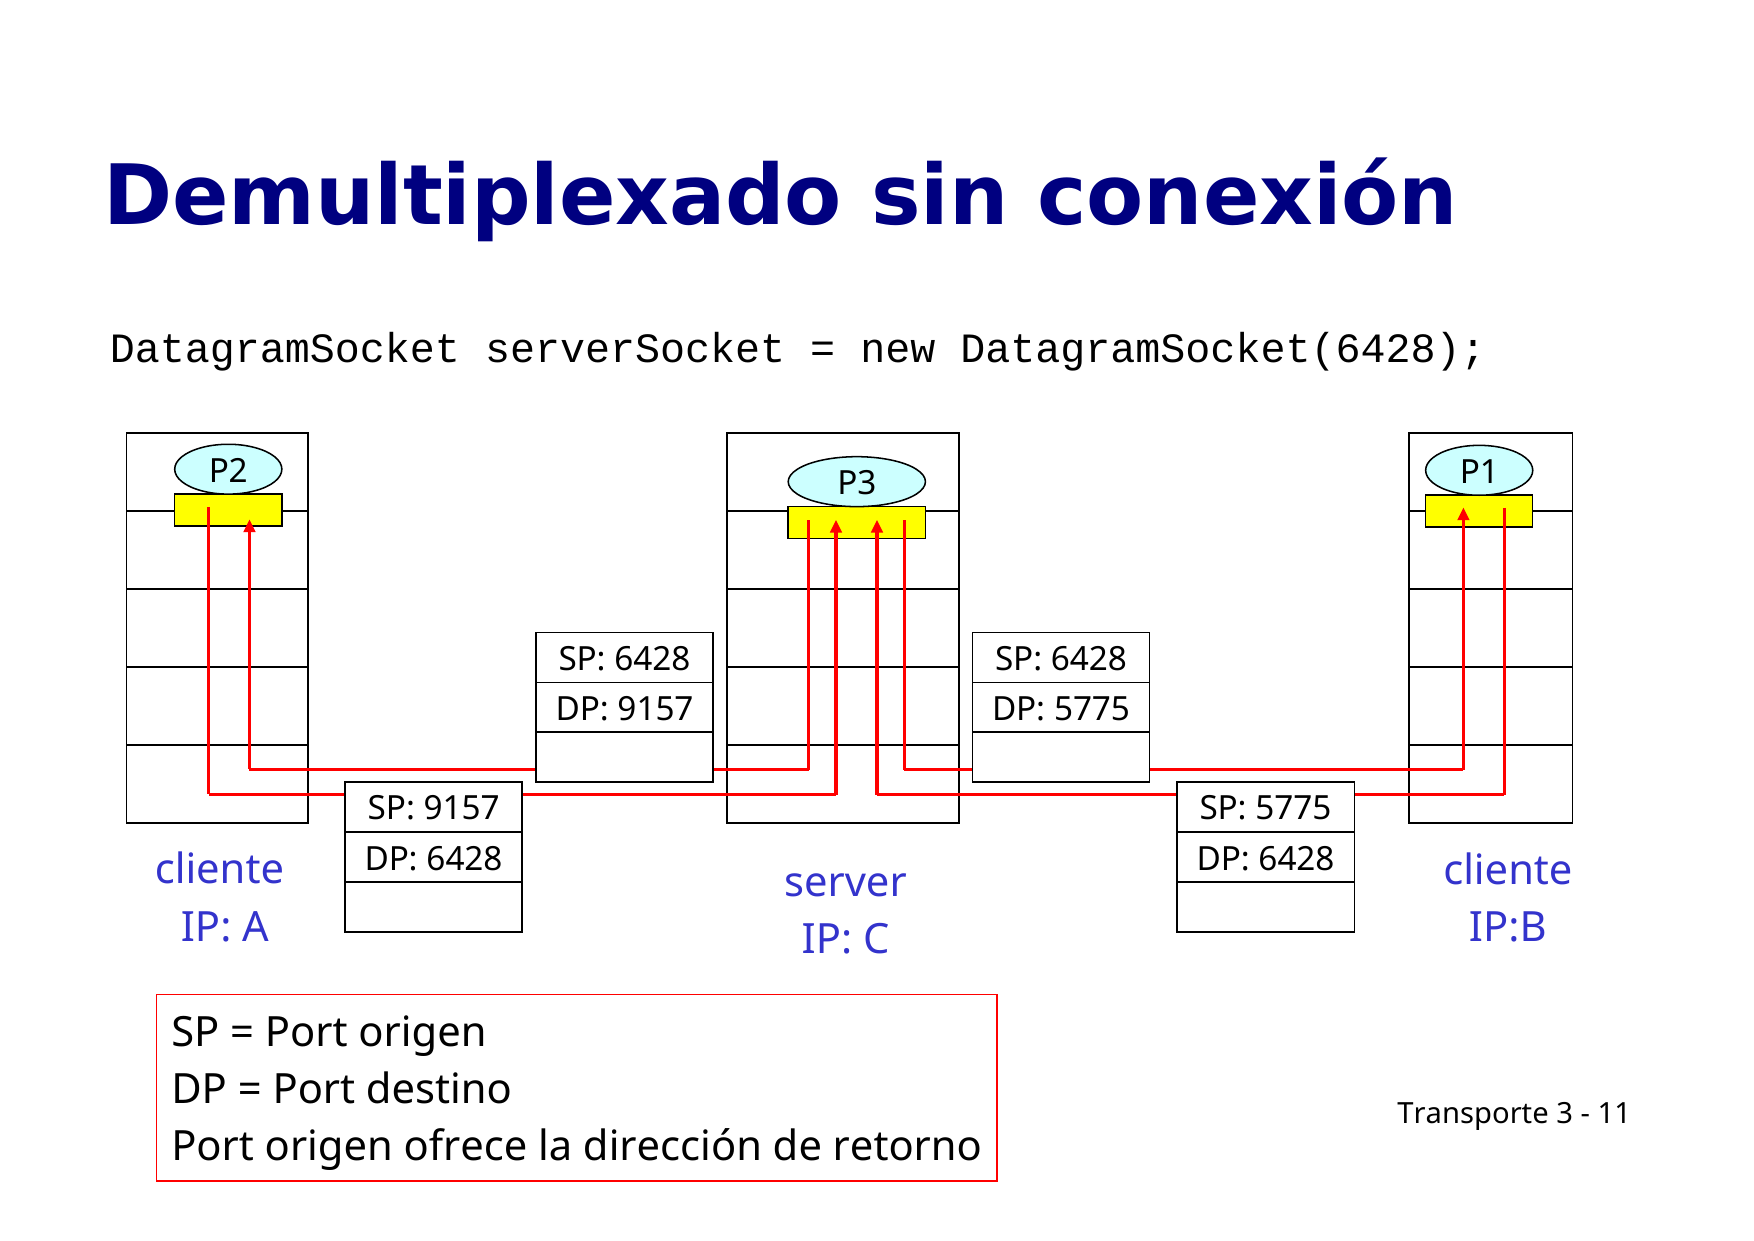

# Demultiplexado sin conexión
DatagramSocket serverSocket = new DatagramSocket(6428);
P2
cliente
 IP: A
P1
P1
P3
SP: 6428
DP: 9157
SP: 6428
DP: 5775
SP: 9157
SP: 5775
DP: 6428
DP: 6428
cliente
IP:B
server
IP: C
SP = Port origen
DP = Port destino
Port origen ofrece la dirección de retorno